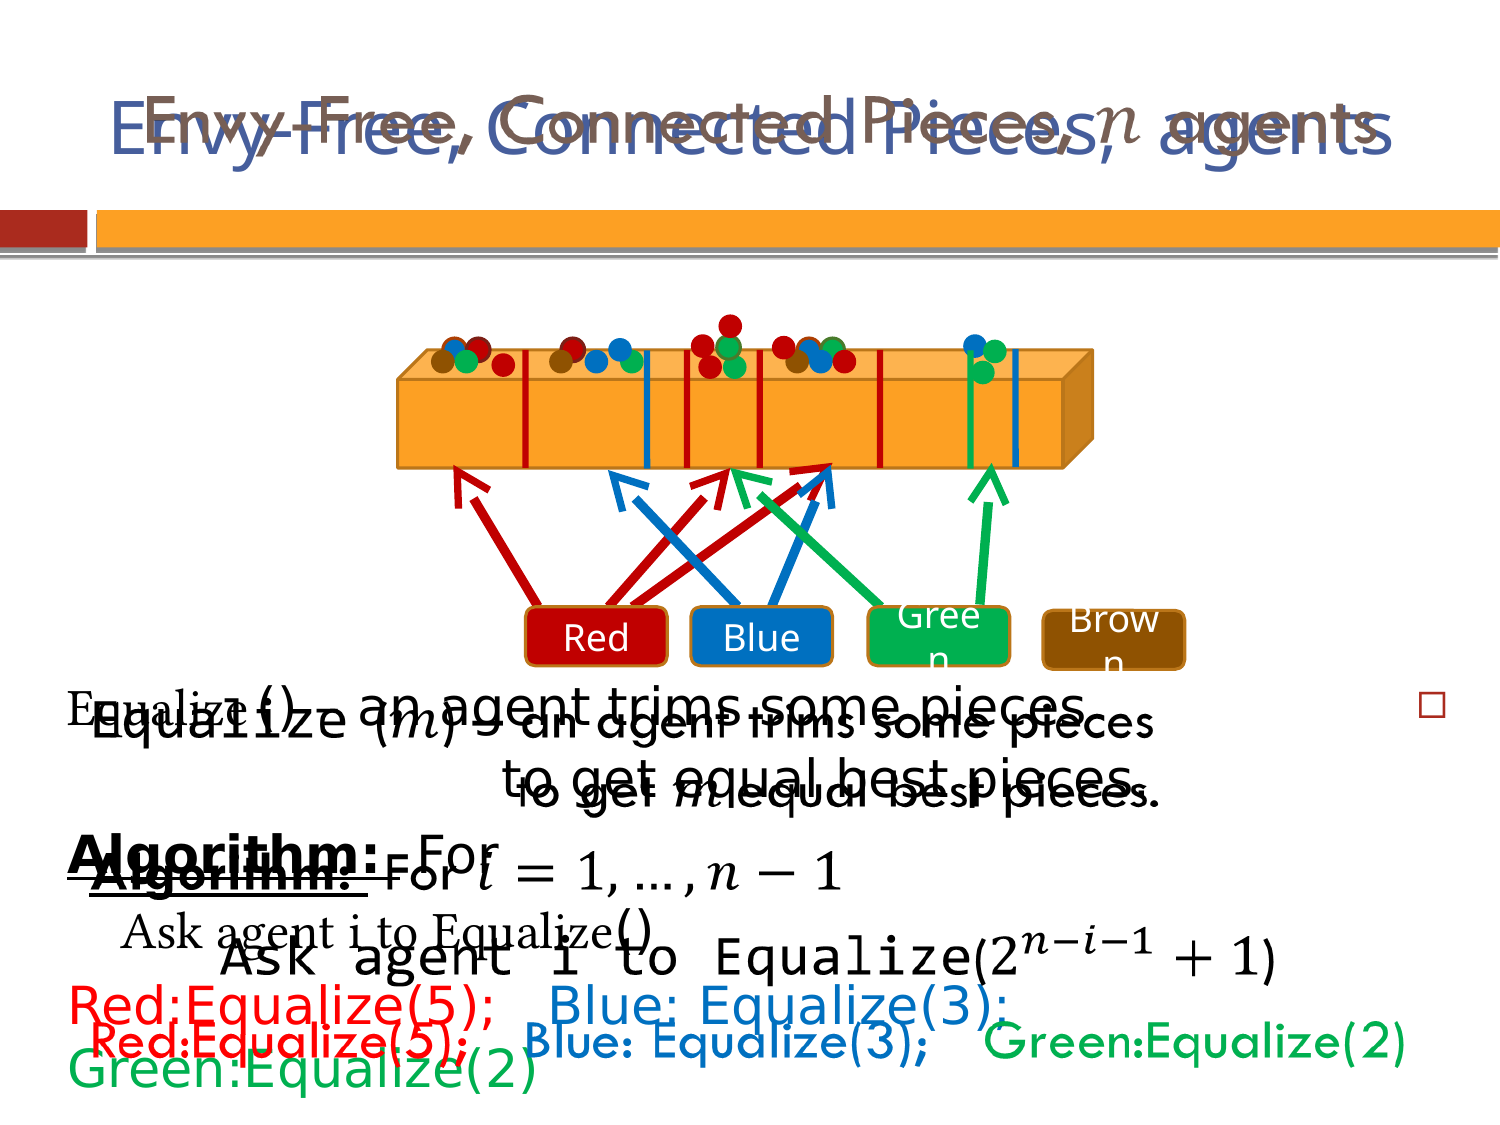

Envy-Free, Connected Pieces, agents
Red
Blue
Green
Brown
# Equalize () – an agent trims some pieces to get equal best pieces.
Algorithm: For
 Ask agent i to Equalize()
Red:Equalize(5); Blue: Equalize(3); Green:Equalize(2)